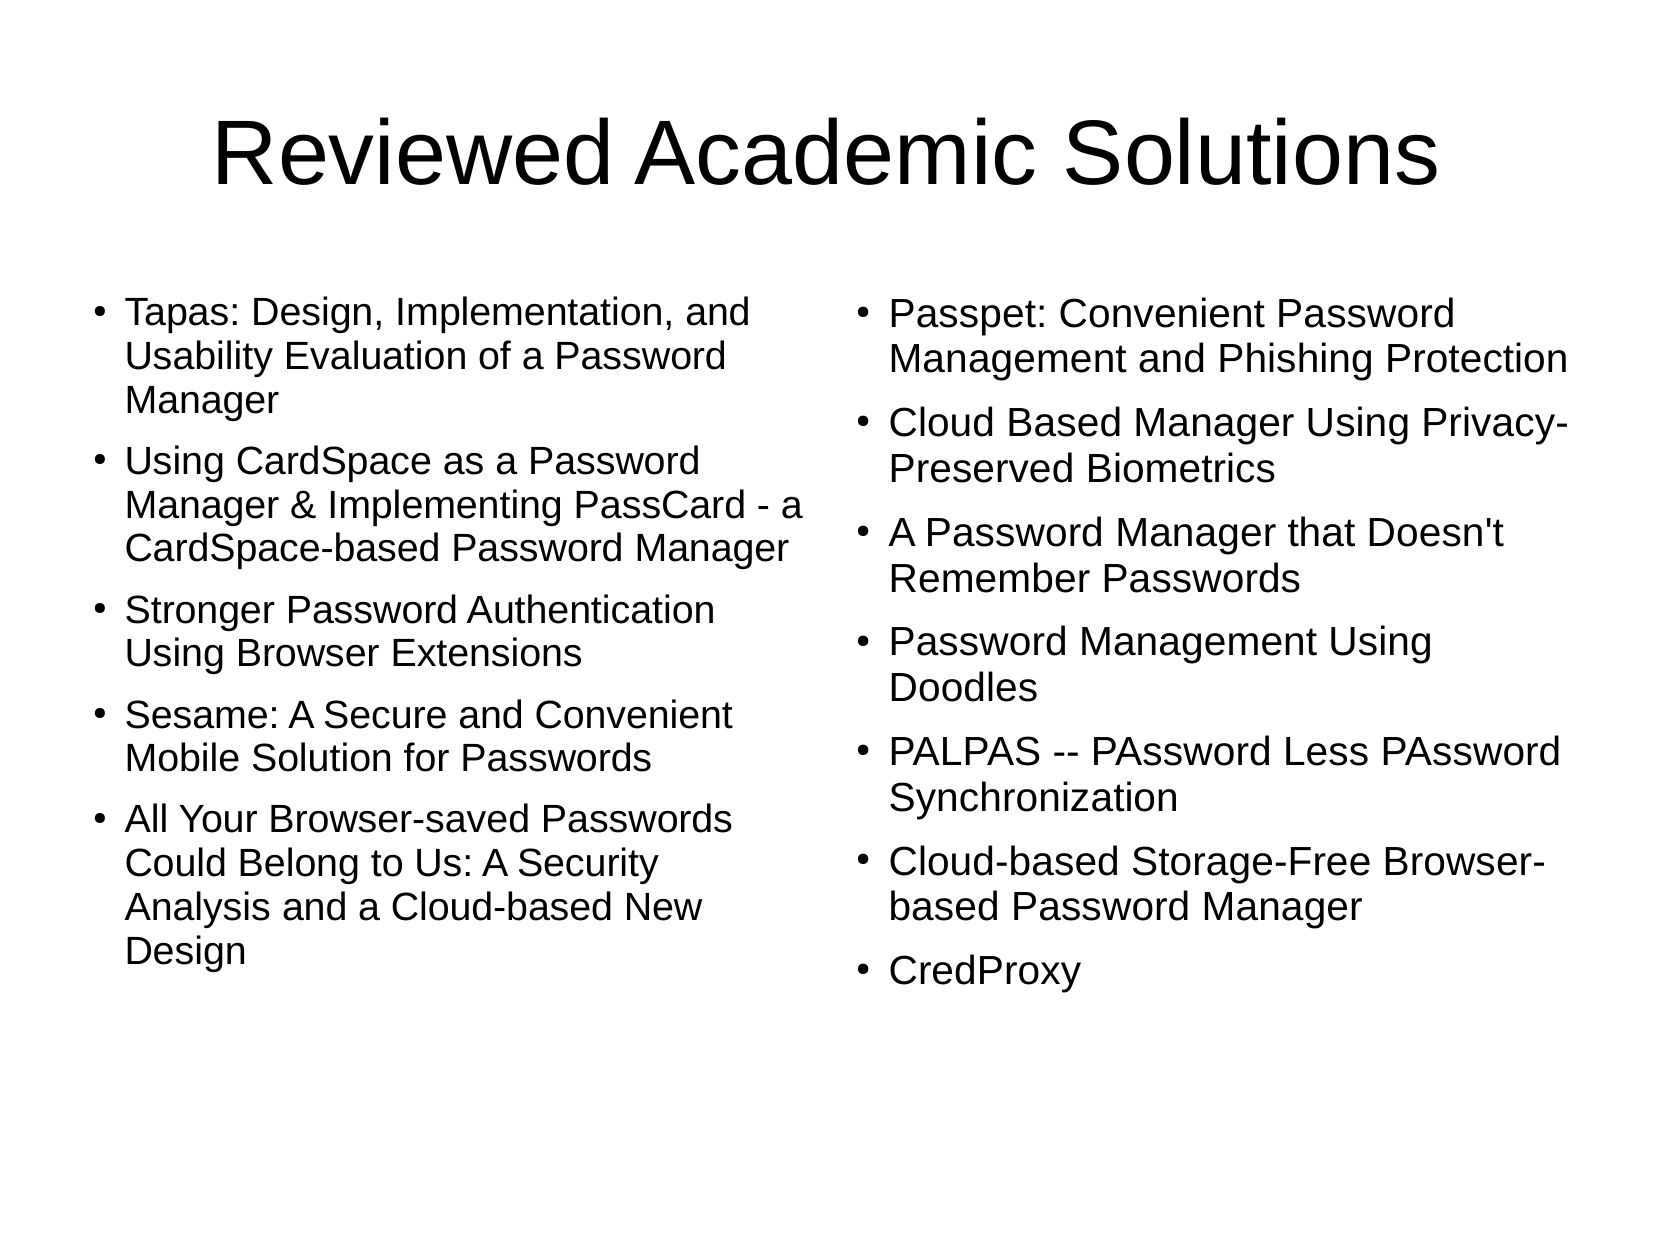

# Reviewed Academic Solutions
Tapas: Design, Implementation, and Usability Evaluation of a Password Manager
Using CardSpace as a Password Manager & Implementing PassCard - a CardSpace-based Password Manager
Stronger Password Authentication Using Browser Extensions
Sesame: A Secure and Convenient Mobile Solution for Passwords
All Your Browser-saved Passwords Could Belong to Us: A Security Analysis and a Cloud-based New Design
Passpet: Convenient Password Management and Phishing Protection
Cloud Based Manager Using Privacy-Preserved Biometrics
A Password Manager that Doesn't Remember Passwords
Password Management Using Doodles
PALPAS -- PAssword Less PAssword Synchronization
Cloud-based Storage-Free Browser-based Password Manager
CredProxy